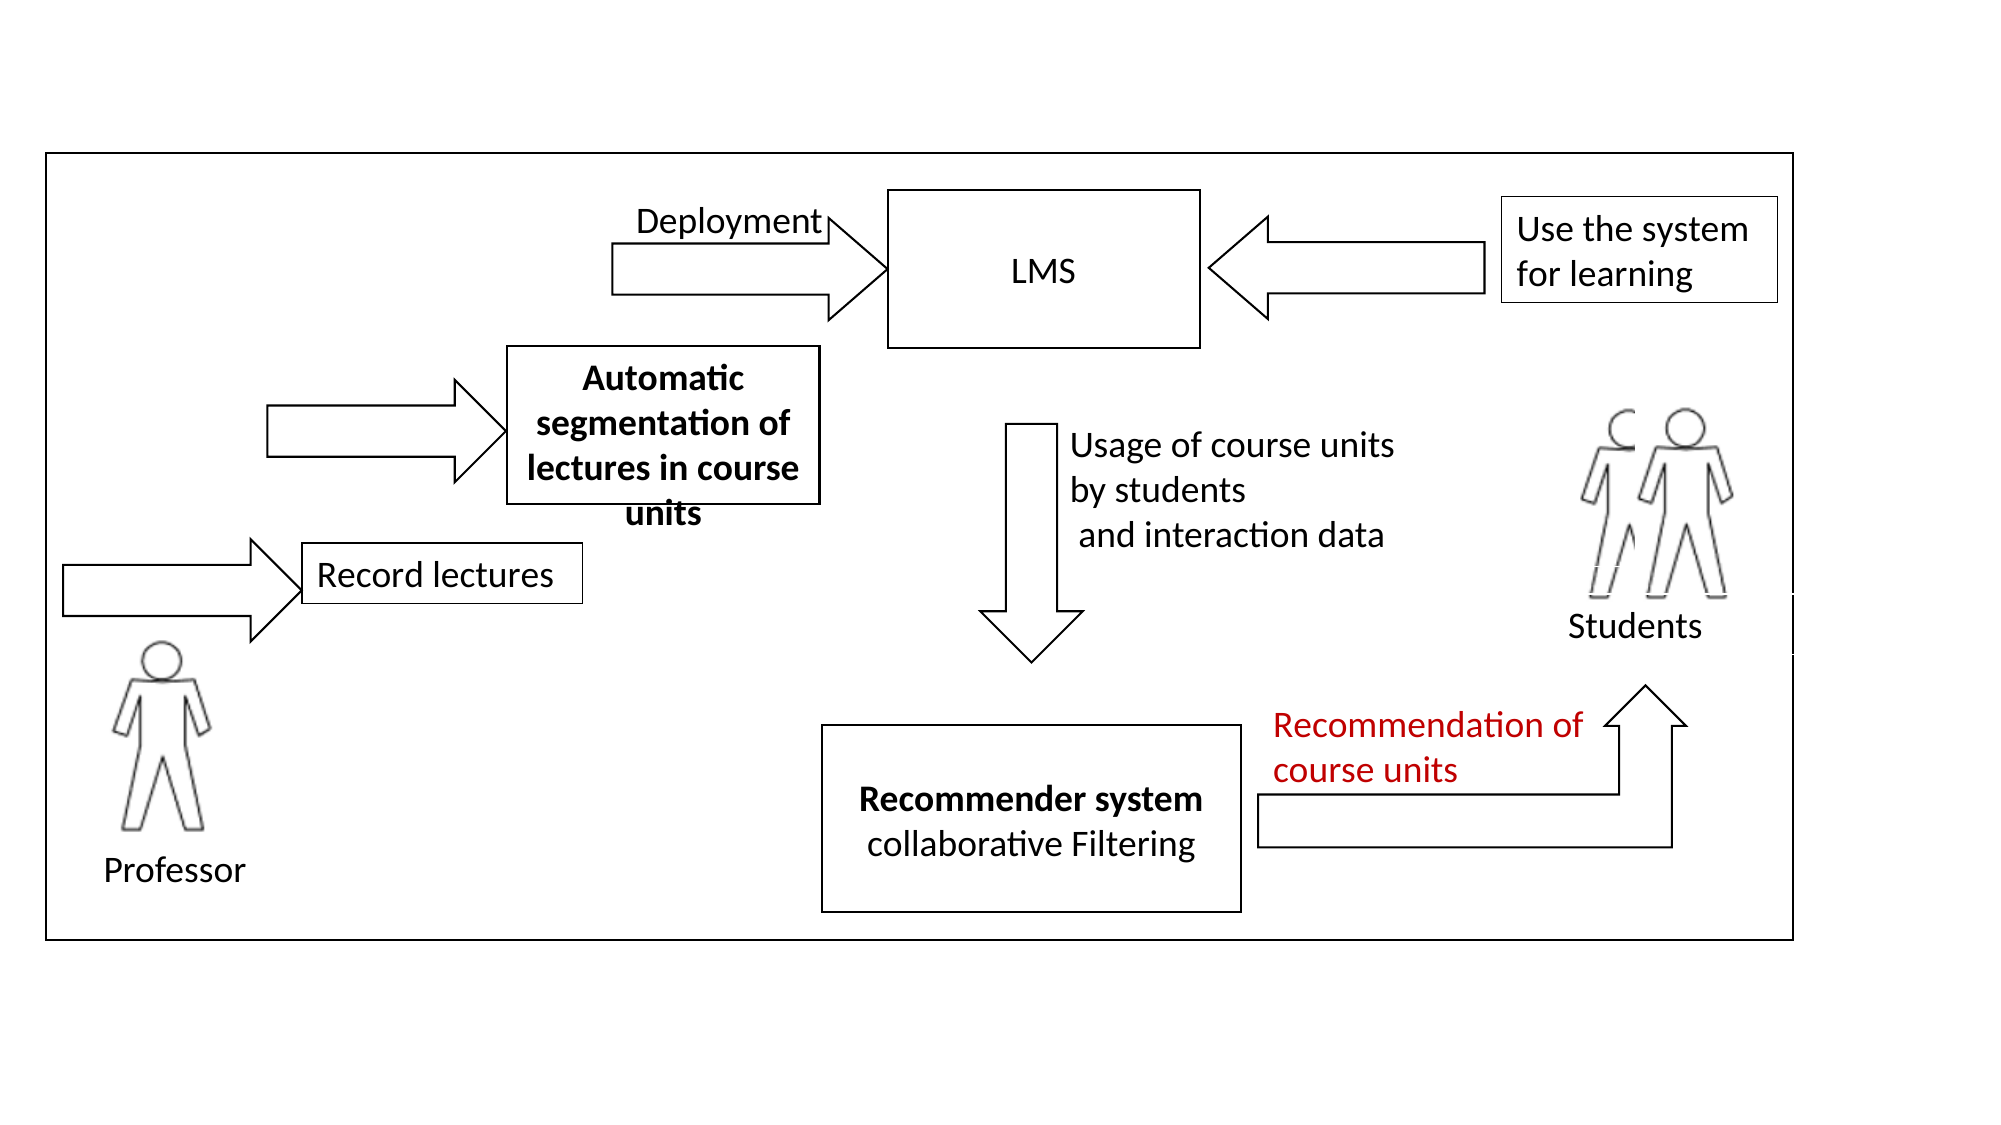

Deployment
LMS
Use the system for learning
Automatic segmentation of lectures in course units
Students
Usage of course units by students
 and interaction data
Record lectures
 Professor
Recommendation of course units
Recommender system
collaborative Filtering